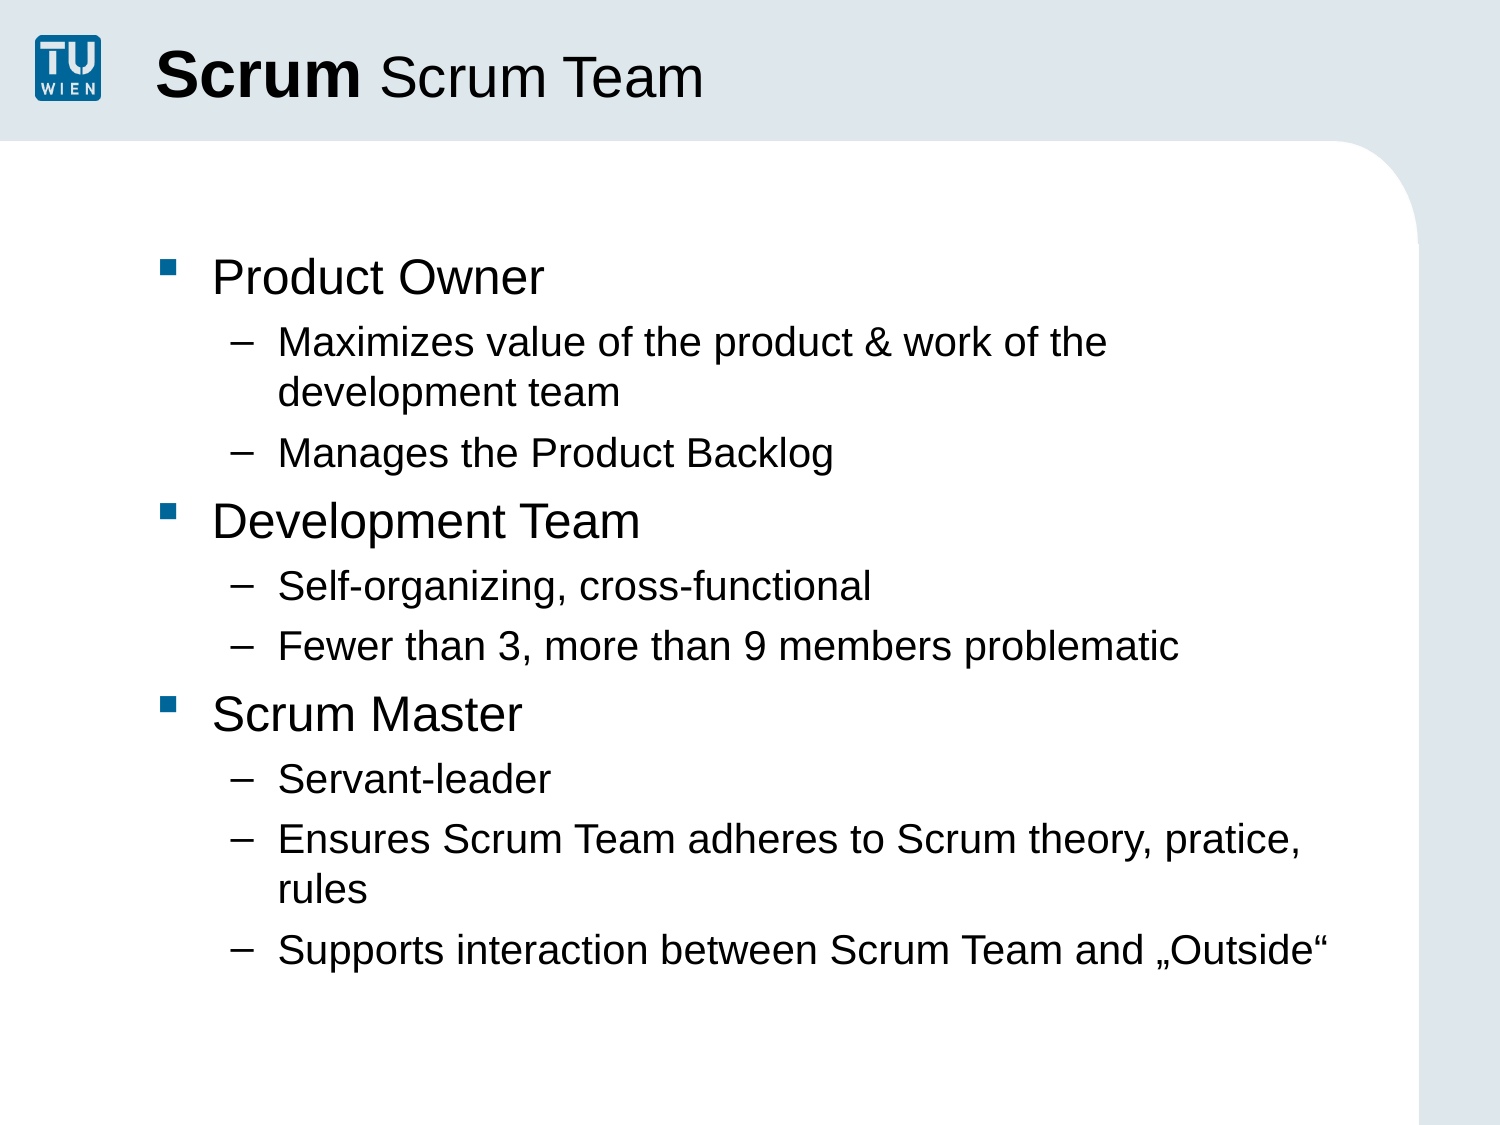

# Scrum Scrum Team
Product Owner
Maximizes value of the product & work of the development team
Manages the Product Backlog
Development Team
Self-organizing, cross-functional
Fewer than 3, more than 9 members problematic
Scrum Master
Servant-leader
Ensures Scrum Team adheres to Scrum theory, pratice, rules
Supports interaction between Scrum Team and „Outside“